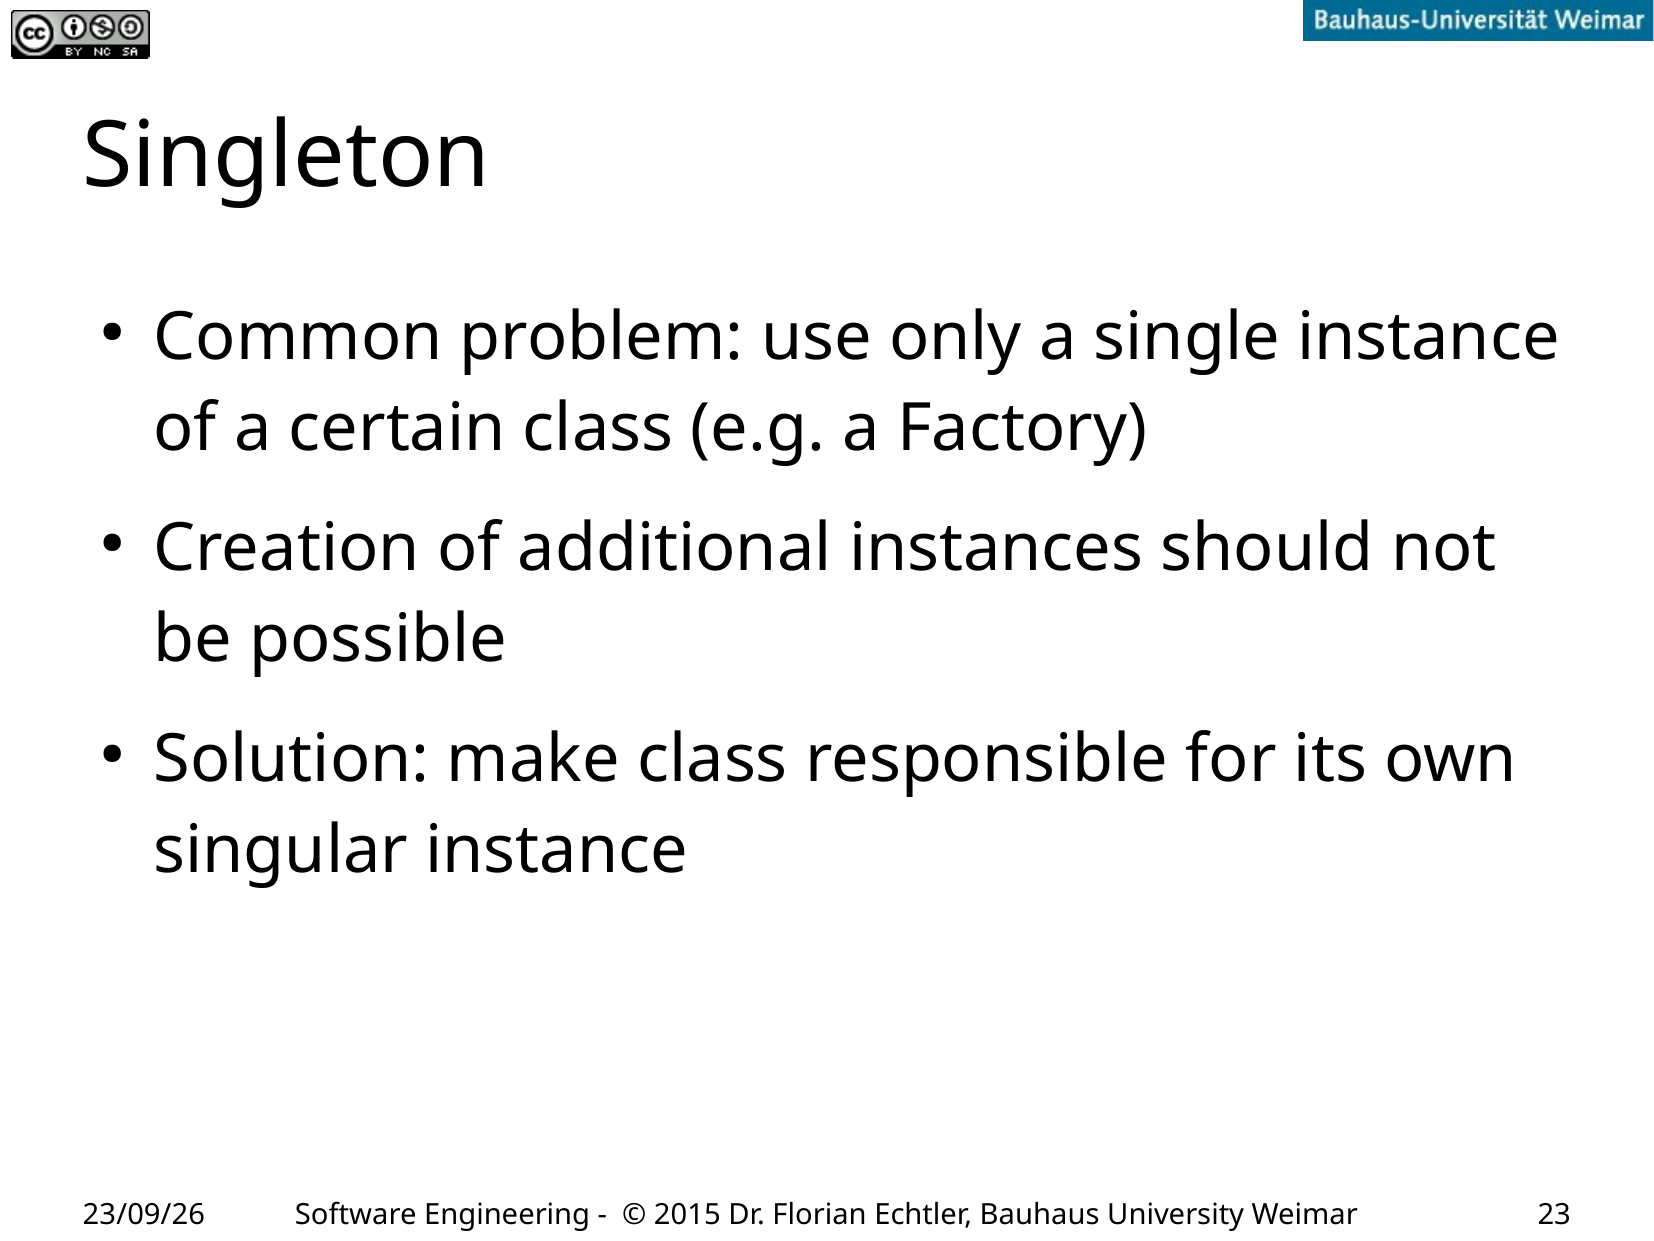

# Singleton
Common problem: use only a single instance of a certain class (e.g. a Factory)
Creation of additional instances should not be possible
Solution: make class responsible for its own singular instance
Software Engineering - © 2015 Dr. Florian Echtler, Bauhaus University Weimar
23